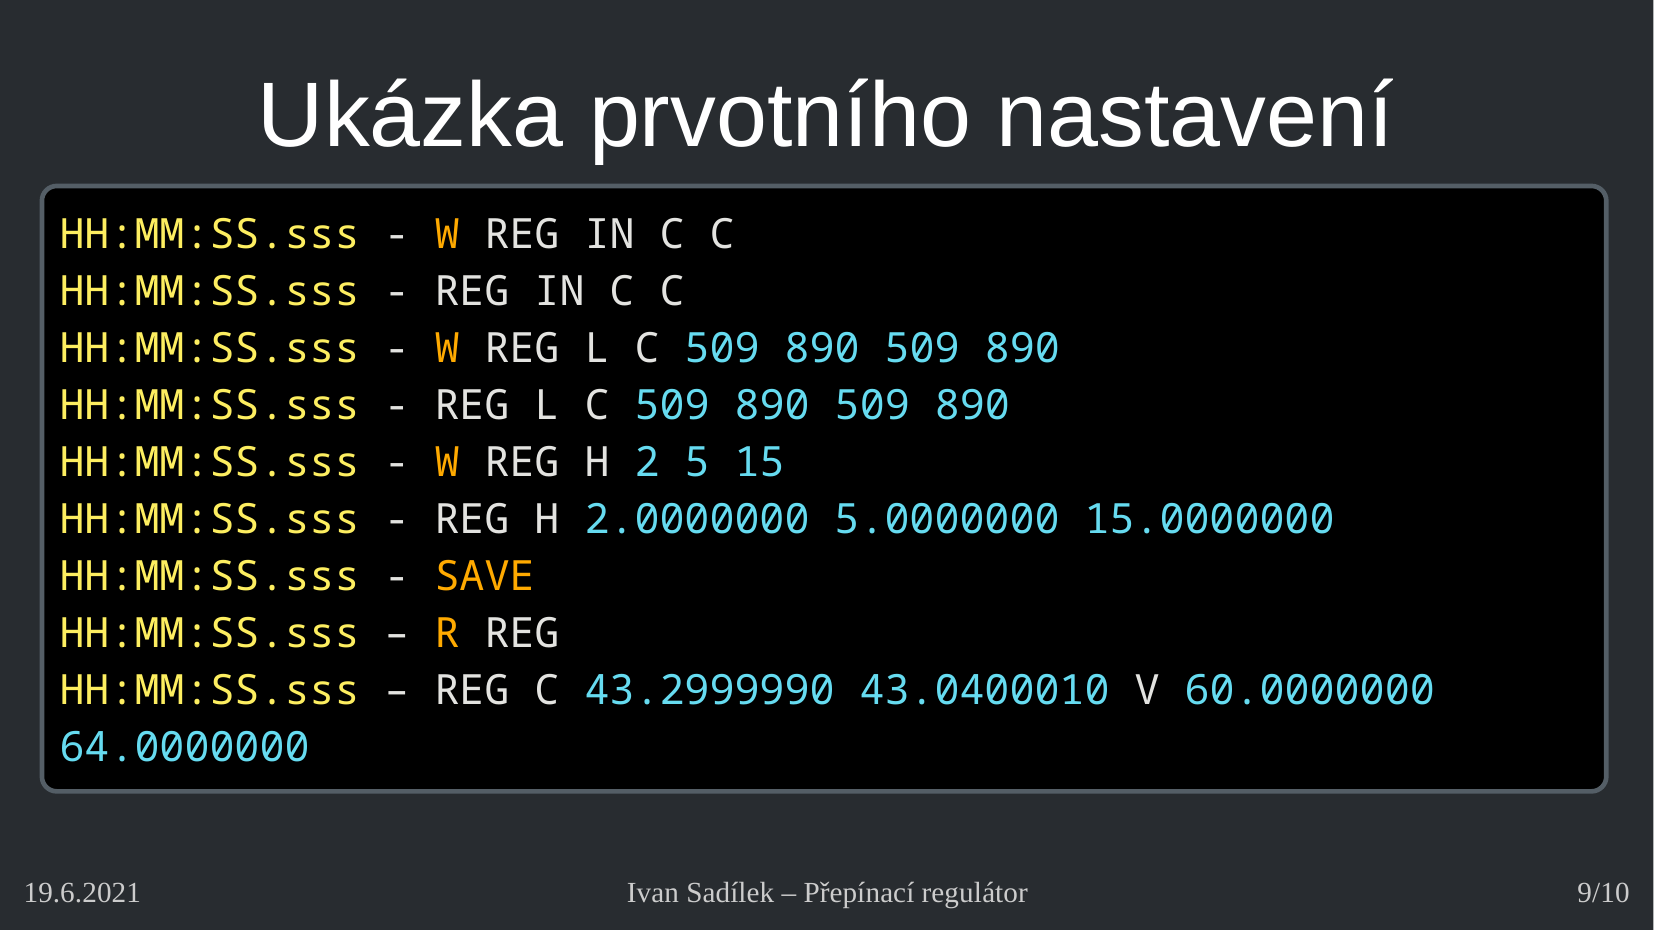

# Ukázka prvotního nastavení
HH:MM:SS.sss - W REG IN C C
HH:MM:SS.sss - REG IN C C
HH:MM:SS.sss - W REG L C 509 890 509 890
HH:MM:SS.sss - REG L C 509 890 509 890
HH:MM:SS.sss - W REG H 2 5 15
HH:MM:SS.sss - REG H 2.0000000 5.0000000 15.0000000
HH:MM:SS.sss - SAVE
HH:MM:SS.sss – R REG
HH:MM:SS.sss – REG C 43.2999990 43.0400010 V 60.0000000 64.0000000
9